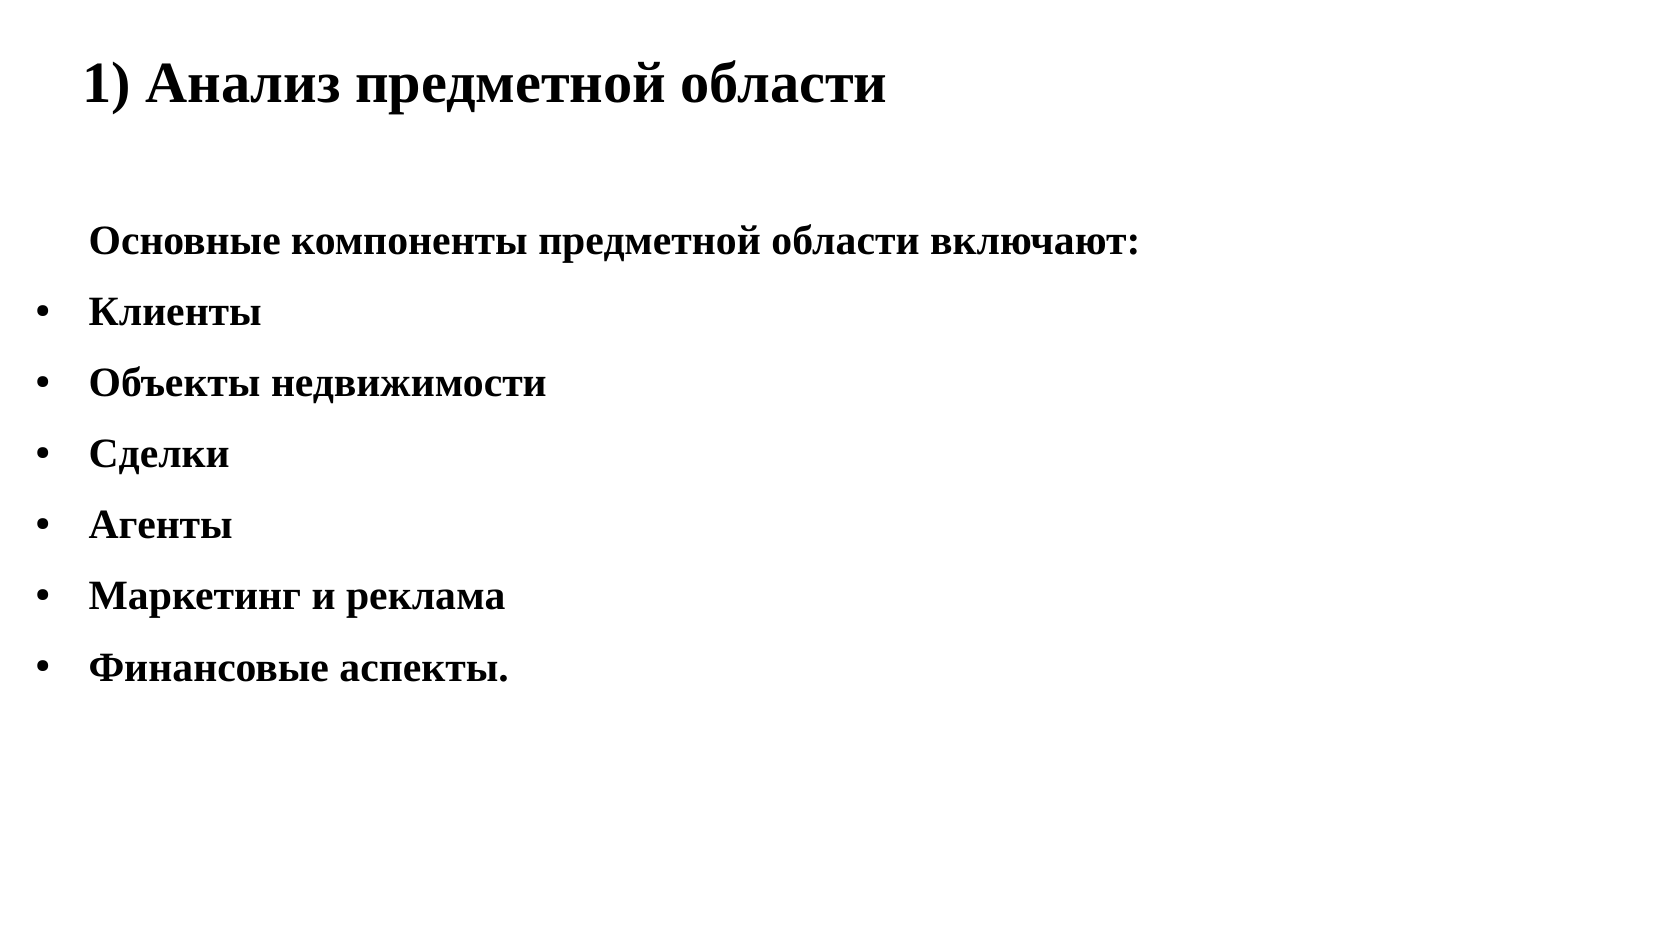

# 1) Анализ предметной области
Основные компоненты предметной области включают:
Клиенты
Объекты недвижимости
Сделки
Агенты
Маркетинг и реклама
Финансовые аспекты.